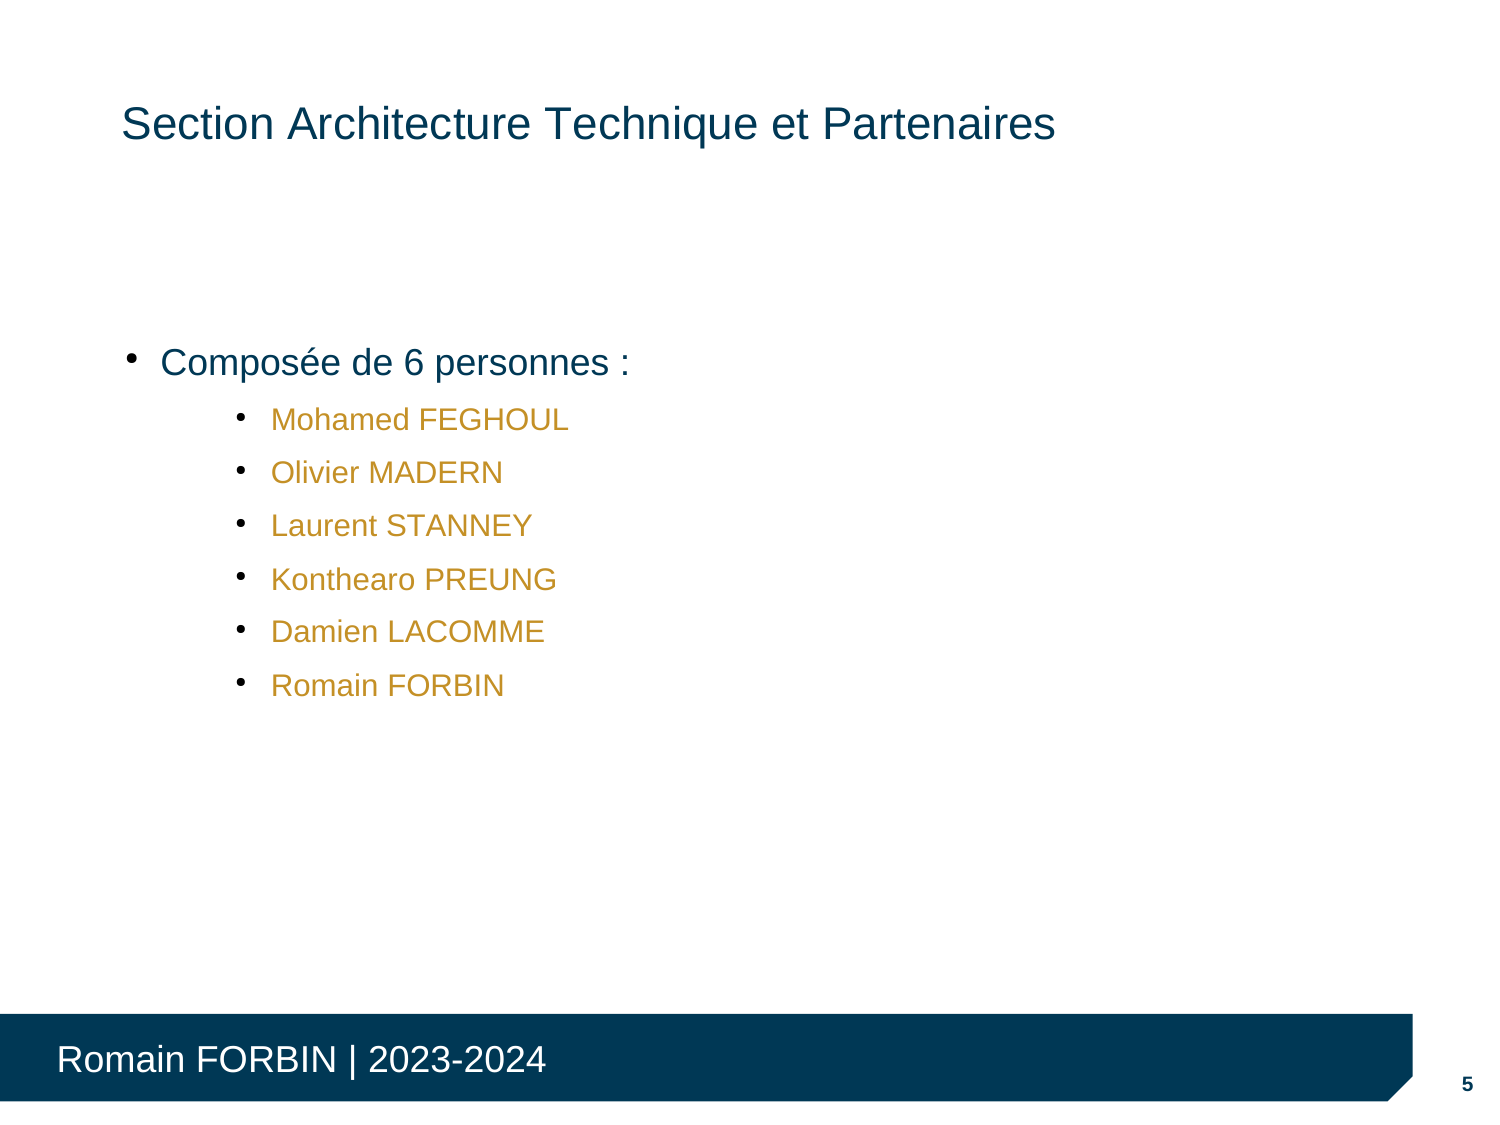

# Section Architecture Technique et Partenaires
Composée de 6 personnes :
Mohamed FEGHOUL
Olivier MADERN
Laurent STANNEY
Konthearo PREUNG
Damien LACOMME
Romain FORBIN